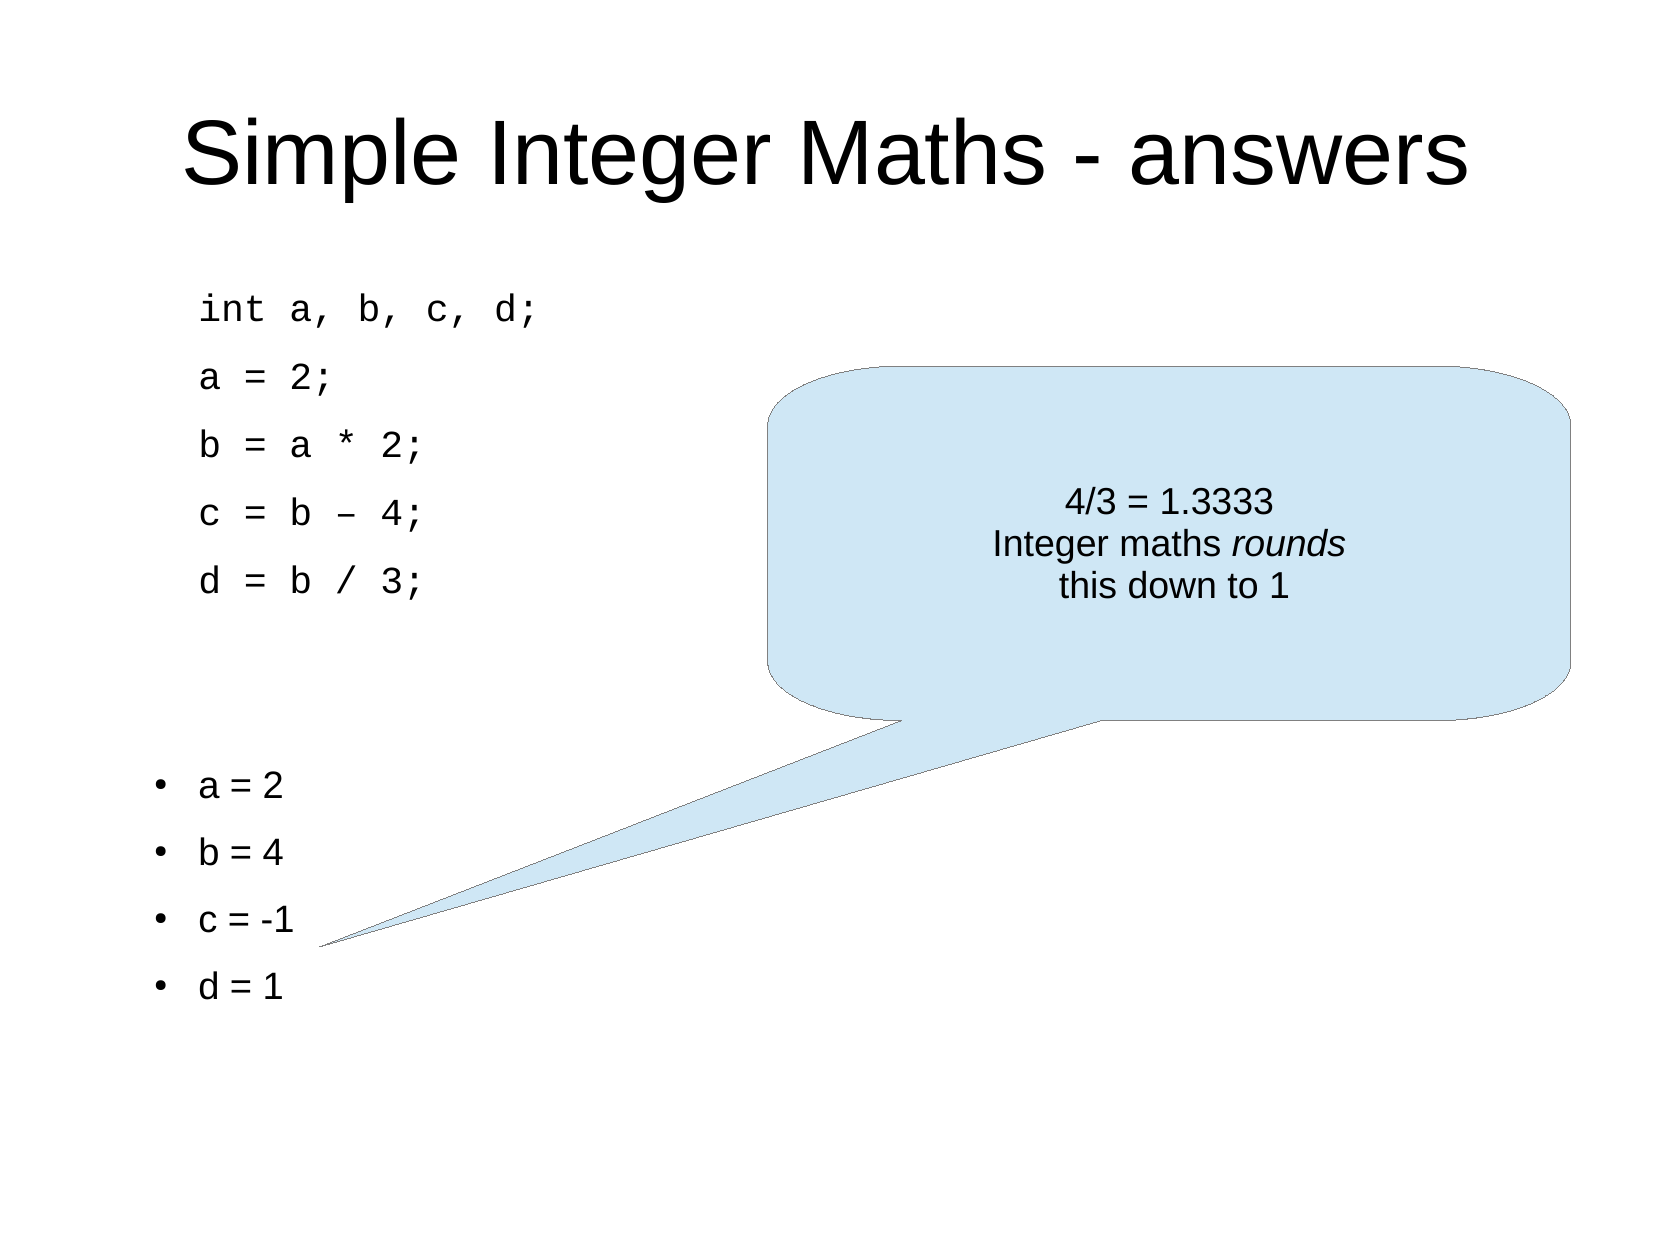

# Simple Integer Maths - answers
int a, b, c, d;
a = 2;
b = a * 2;
c = b – 4;
d = b / 3;
a = 2
b = 4
c = -1
d = 1
4/3 = 1.3333
Integer maths rounds
 this down to 1